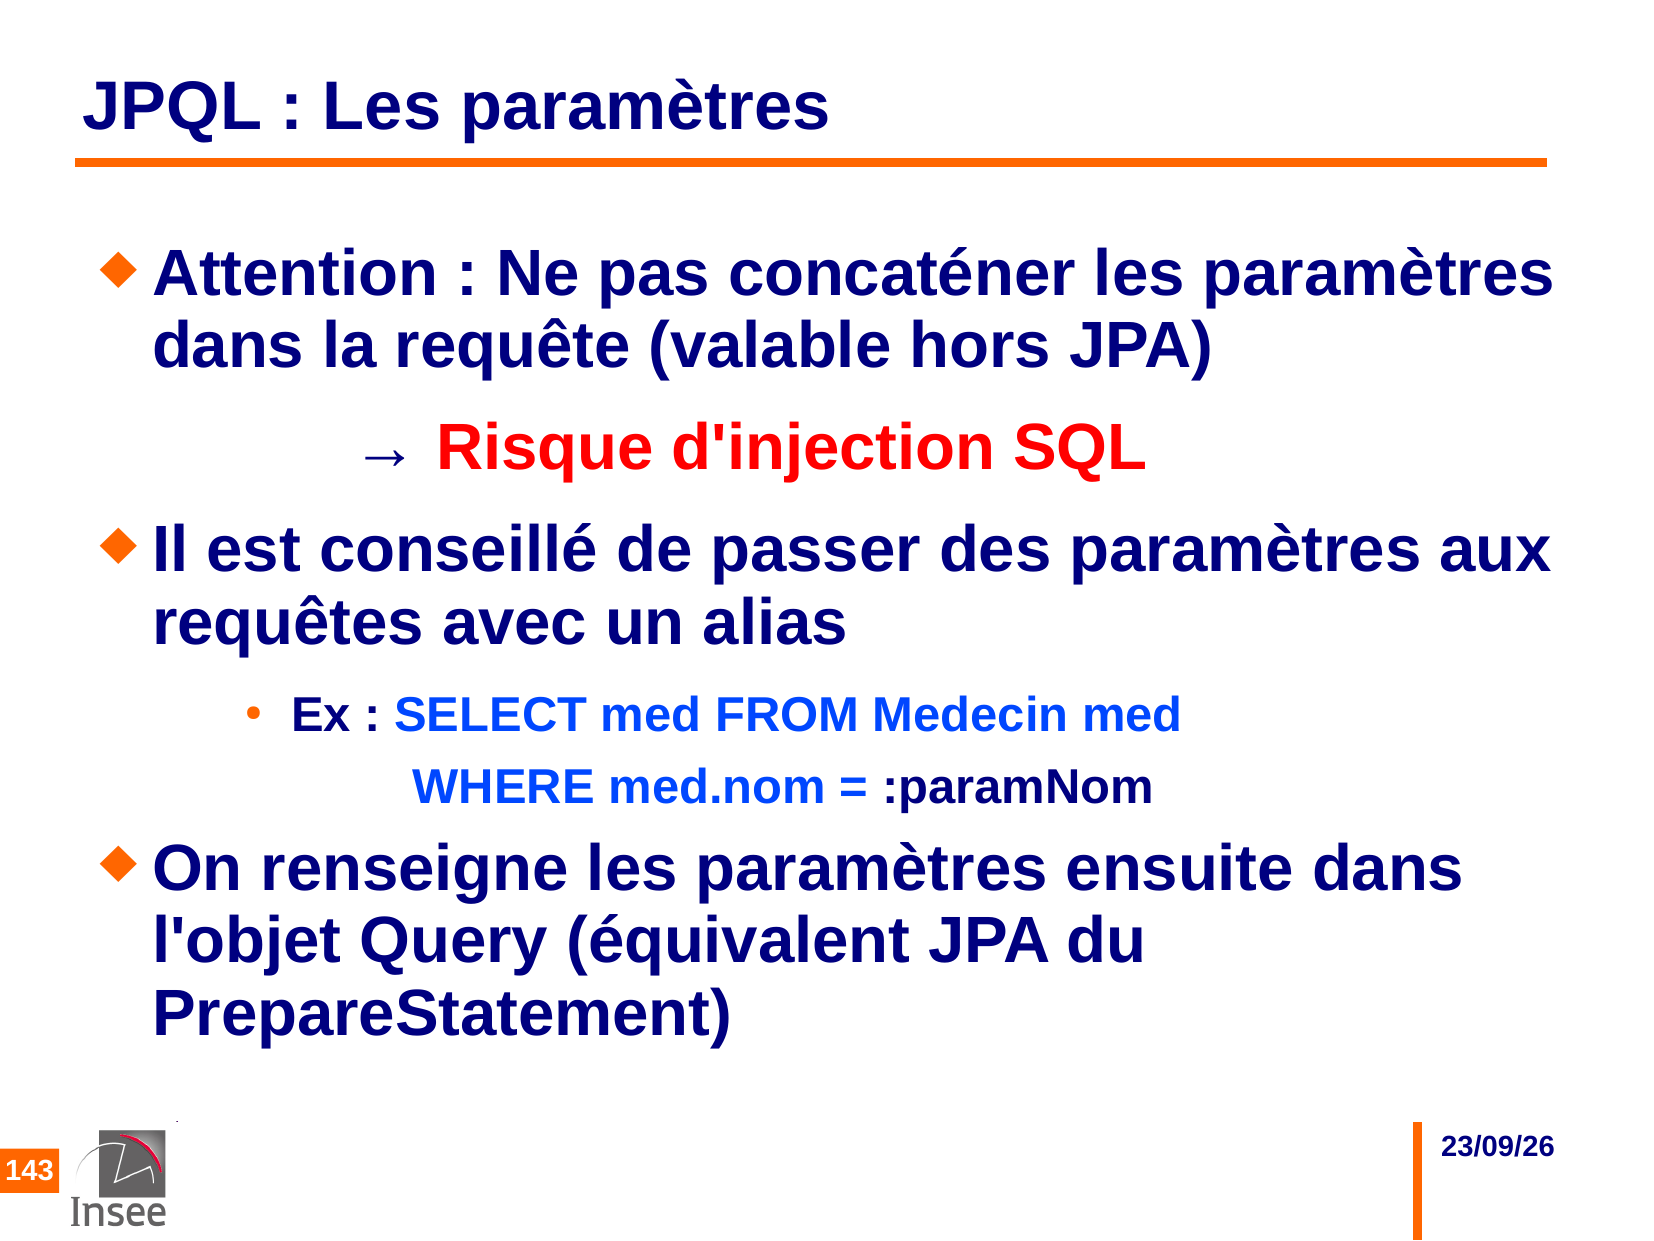

# JPQL : Les paramètres
Attention : Ne pas concaténer les paramètres dans la requête (valable hors JPA)
 → Risque d'injection SQL
Il est conseillé de passer des paramètres aux requêtes avec un alias
Ex : SELECT med FROM Medecin med
 WHERE med.nom = :paramNom
On renseigne les paramètres ensuite dans l'objet Query (équivalent JPA du PrepareStatement)
143